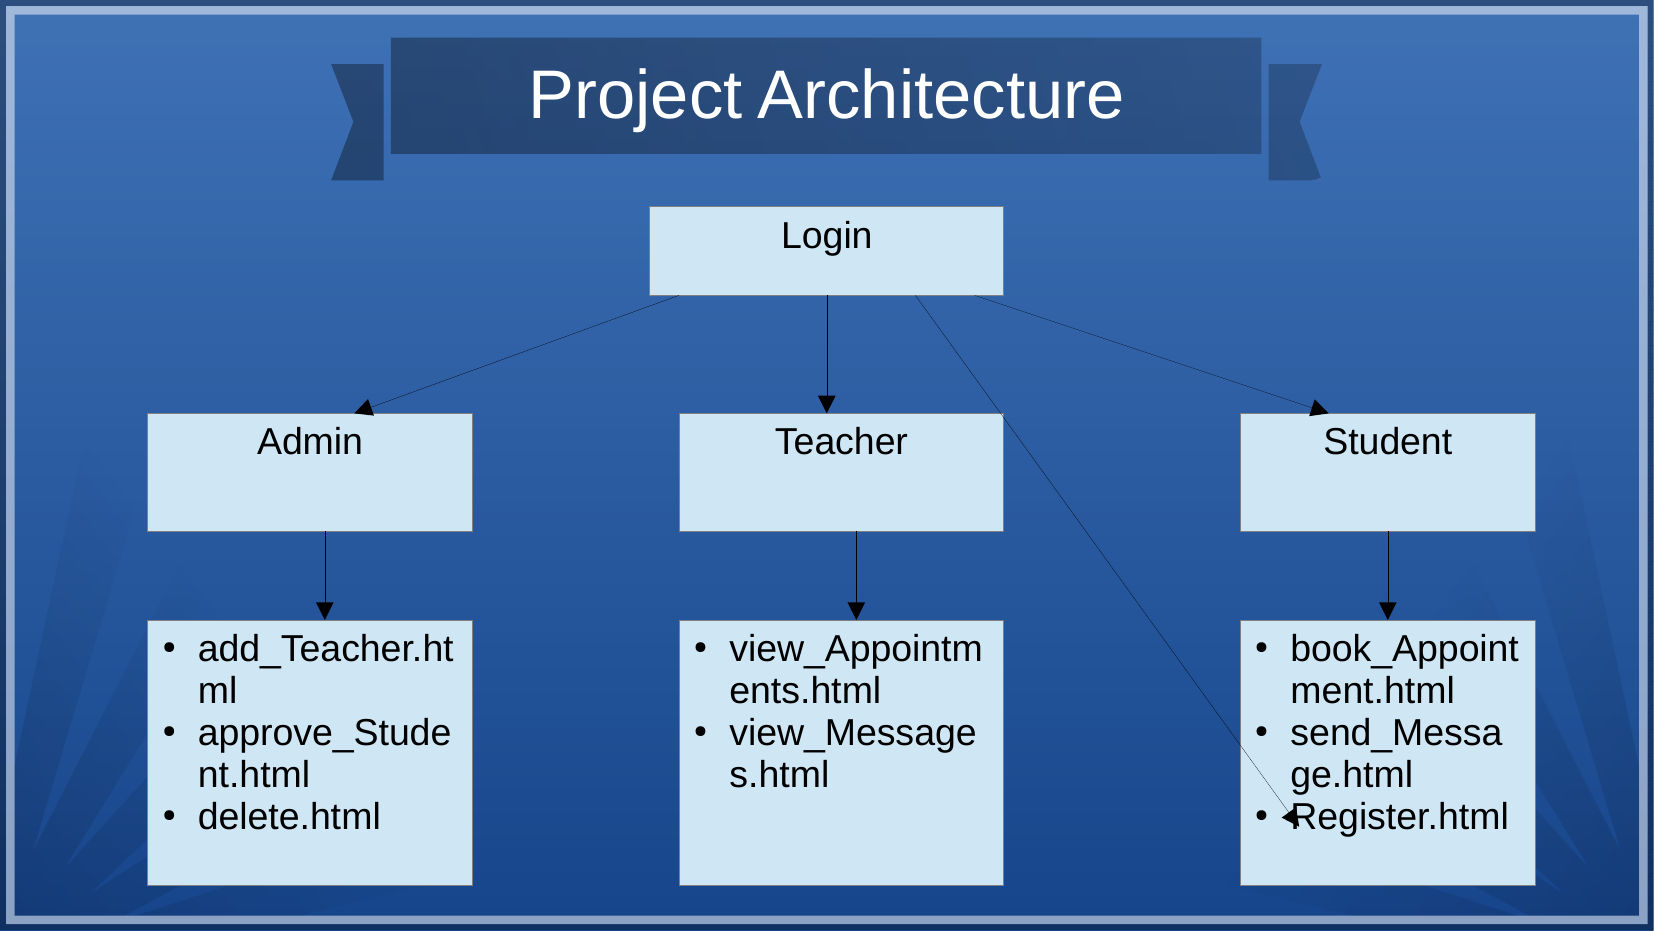

# Project Architecture
Login
Admin
Teacher
Student
add_Teacher.html
approve_Student.html
delete.html
view_Appointments.html
view_Messages.html
book_Appointment.html
send_Message.html
Register.html